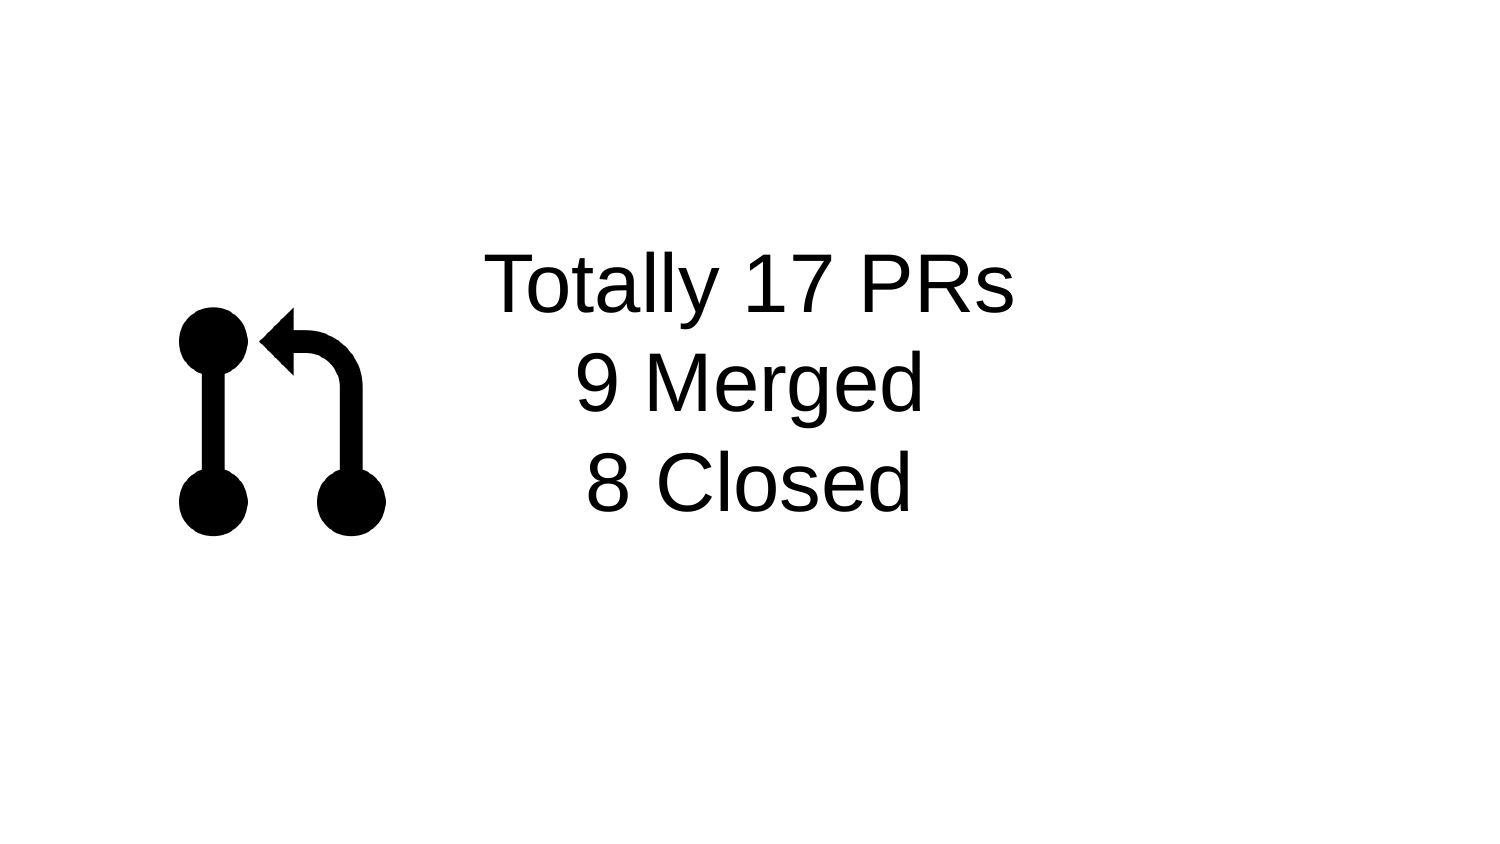

Totally 17 PRs
9 Merged
8 Closed